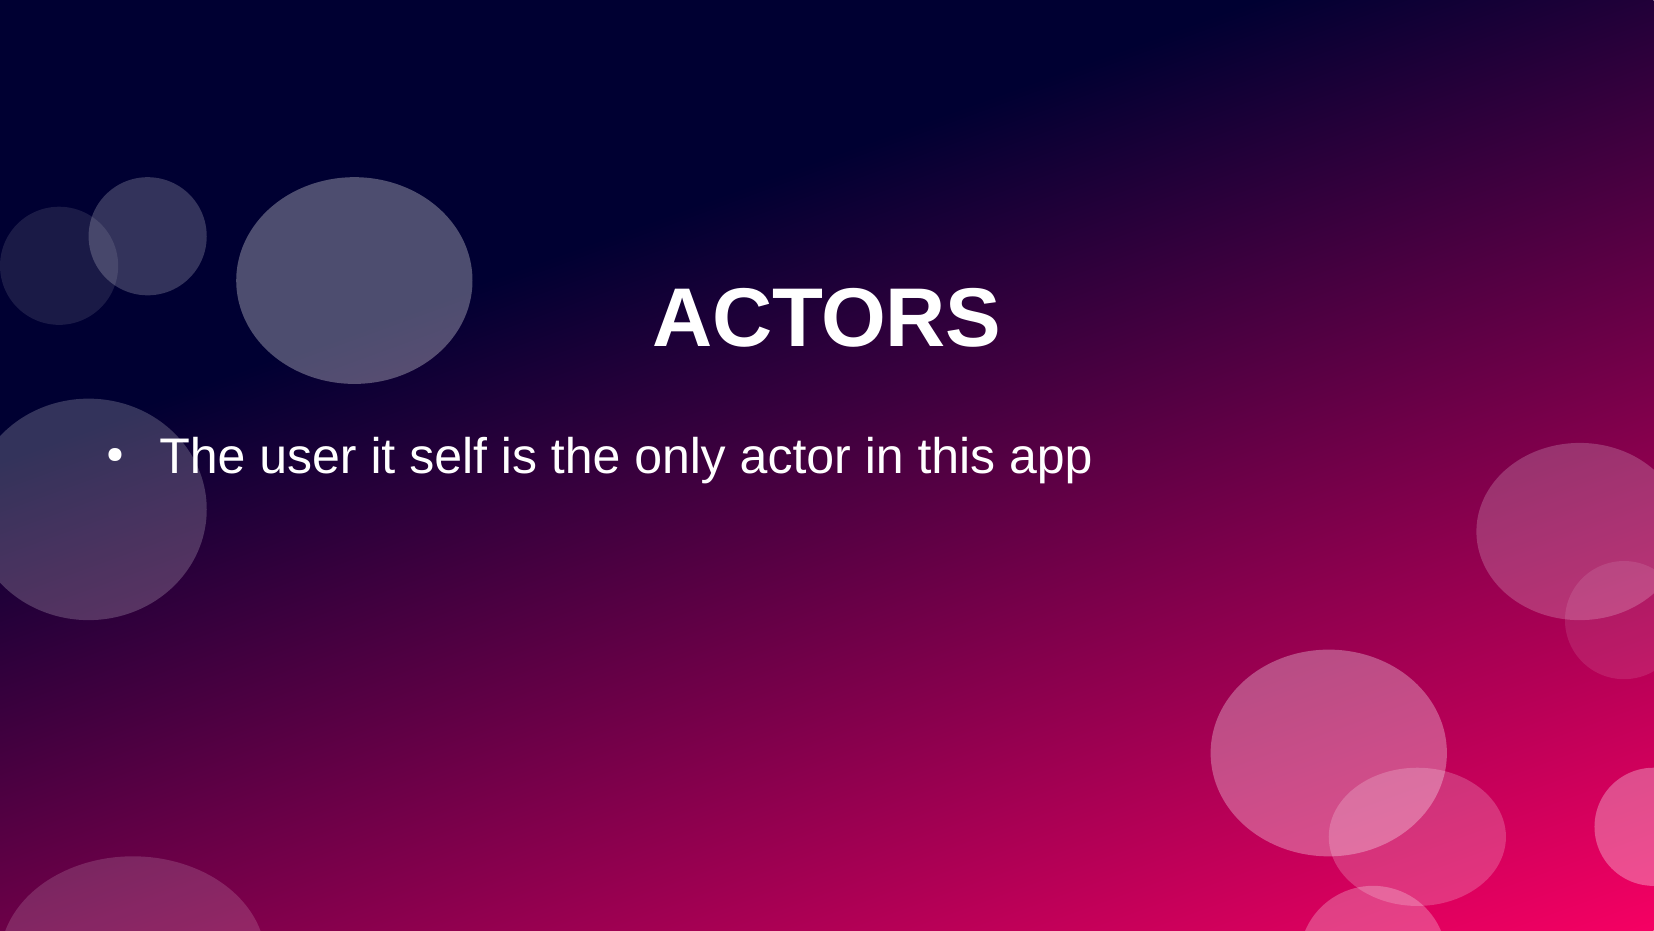

# ACTORS
The user it self is the only actor in this app